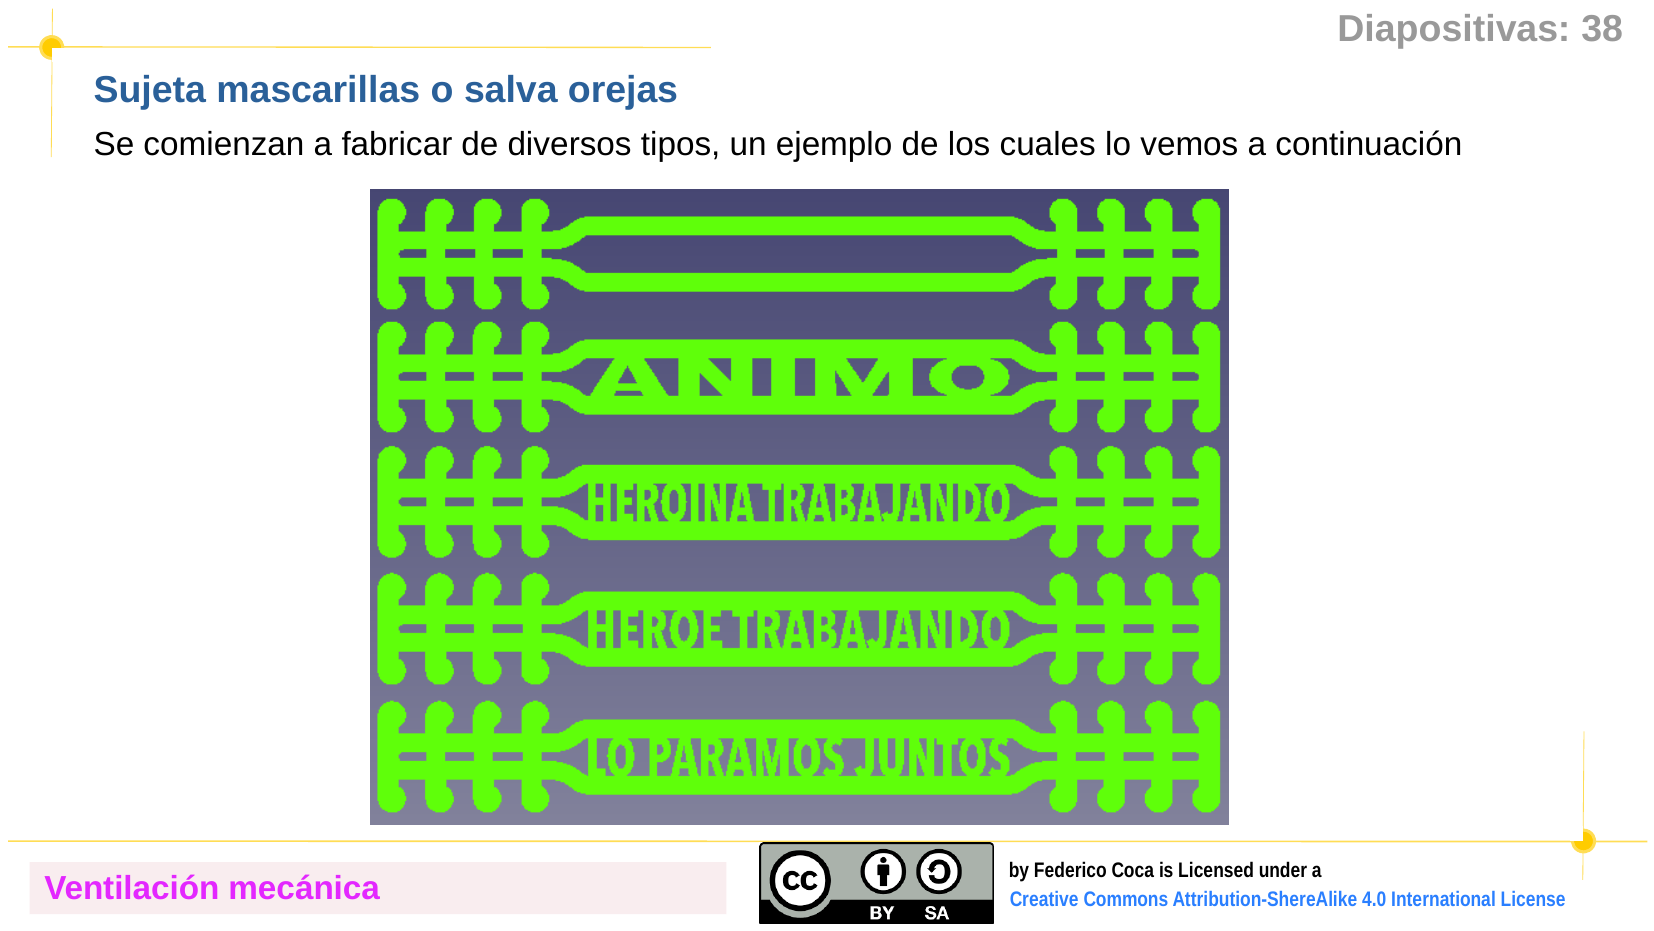

Diapositivas: 38
Sujeta mascarillas o salva orejas
Se comienzan a fabricar de diversos tipos, un ejemplo de los cuales lo vemos a continuación
Ventilación mecánica